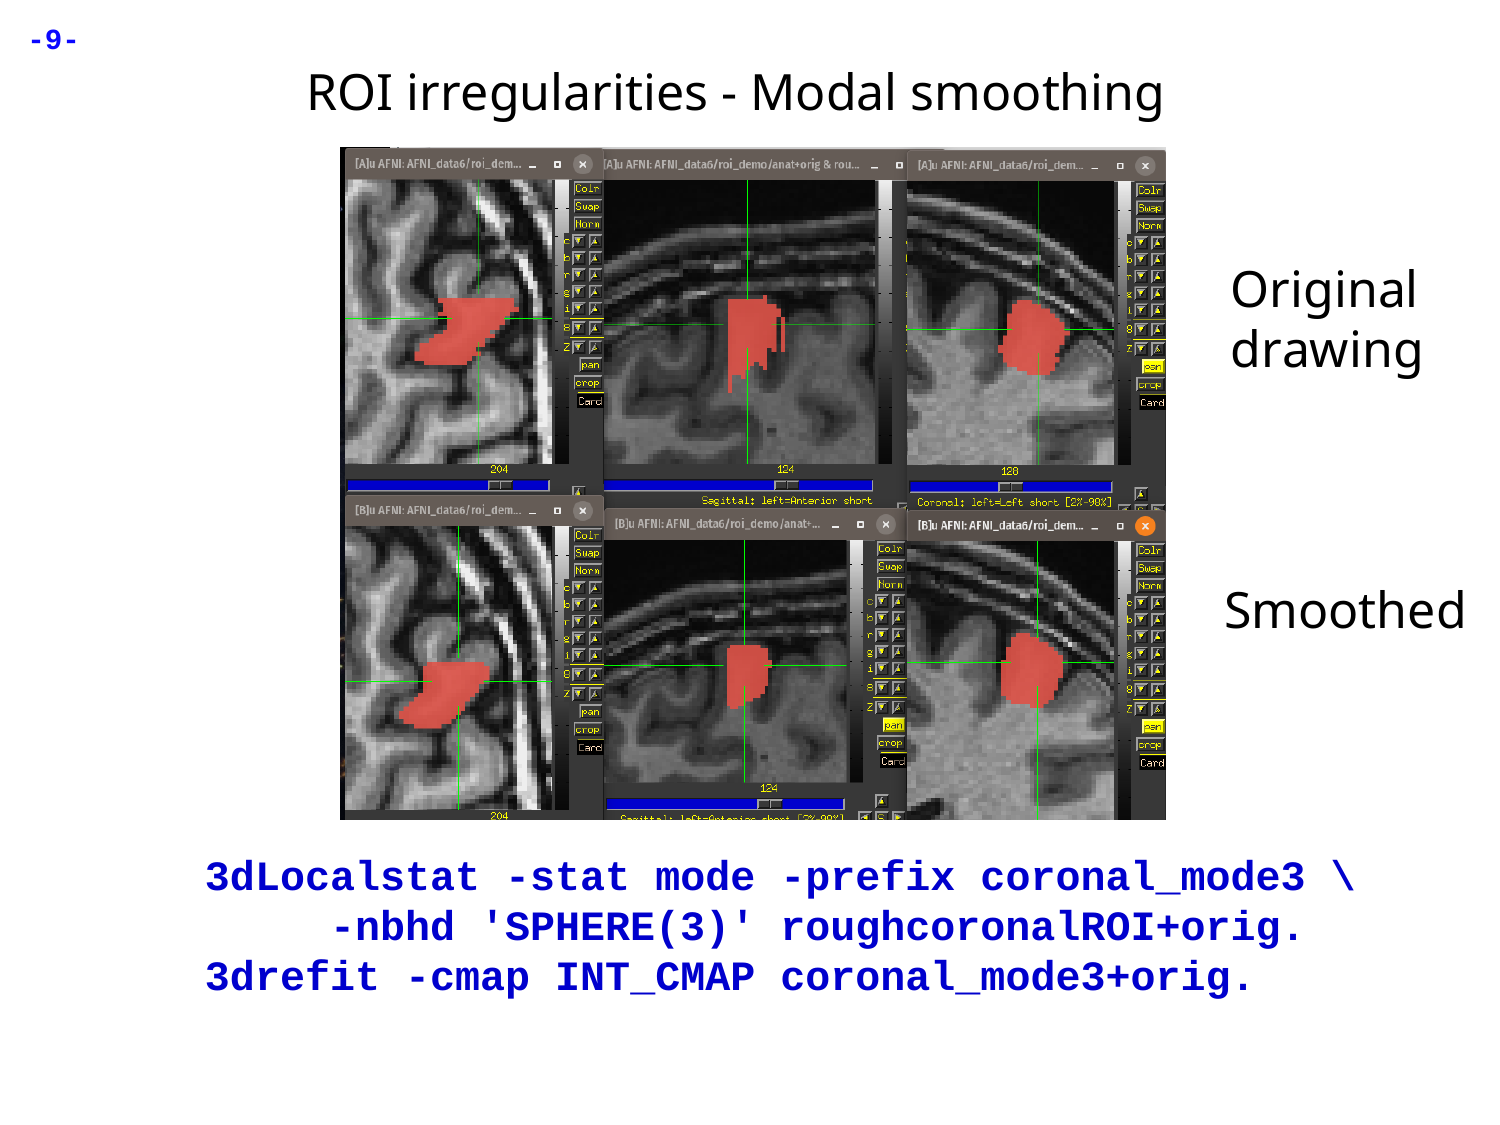

ROI irregularities - Modal smoothing
Original drawing
Smoothed
3dLocalstat -stat mode -prefix coronal_mode3 \
 -nbhd 'SPHERE(3)' roughcoronalROI+orig.
3drefit -cmap INT_CMAP coronal_mode3+orig.